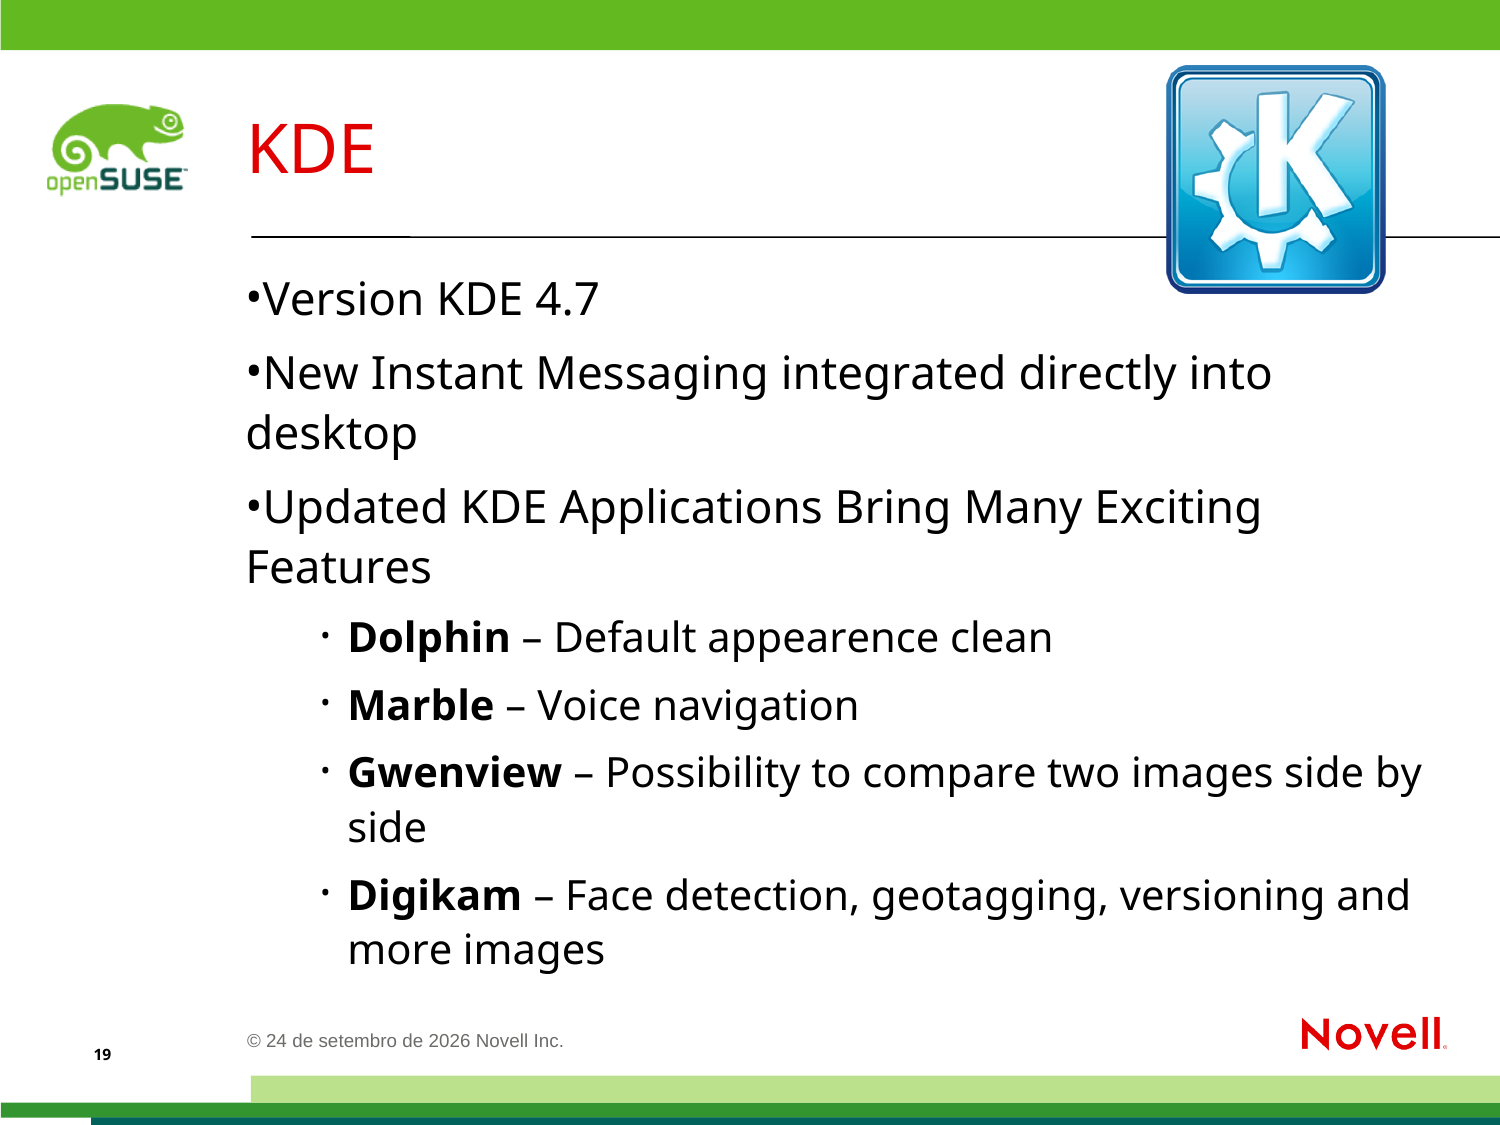

# KDE
Version KDE 4.7
New Instant Messaging integrated directly into desktop
Updated KDE Applications Bring Many Exciting Features
Dolphin – Default appearence clean
Marble – Voice navigation
Gwenview – Possibility to compare two images side by side
Digikam – Face detection, geotagging, versioning and more images